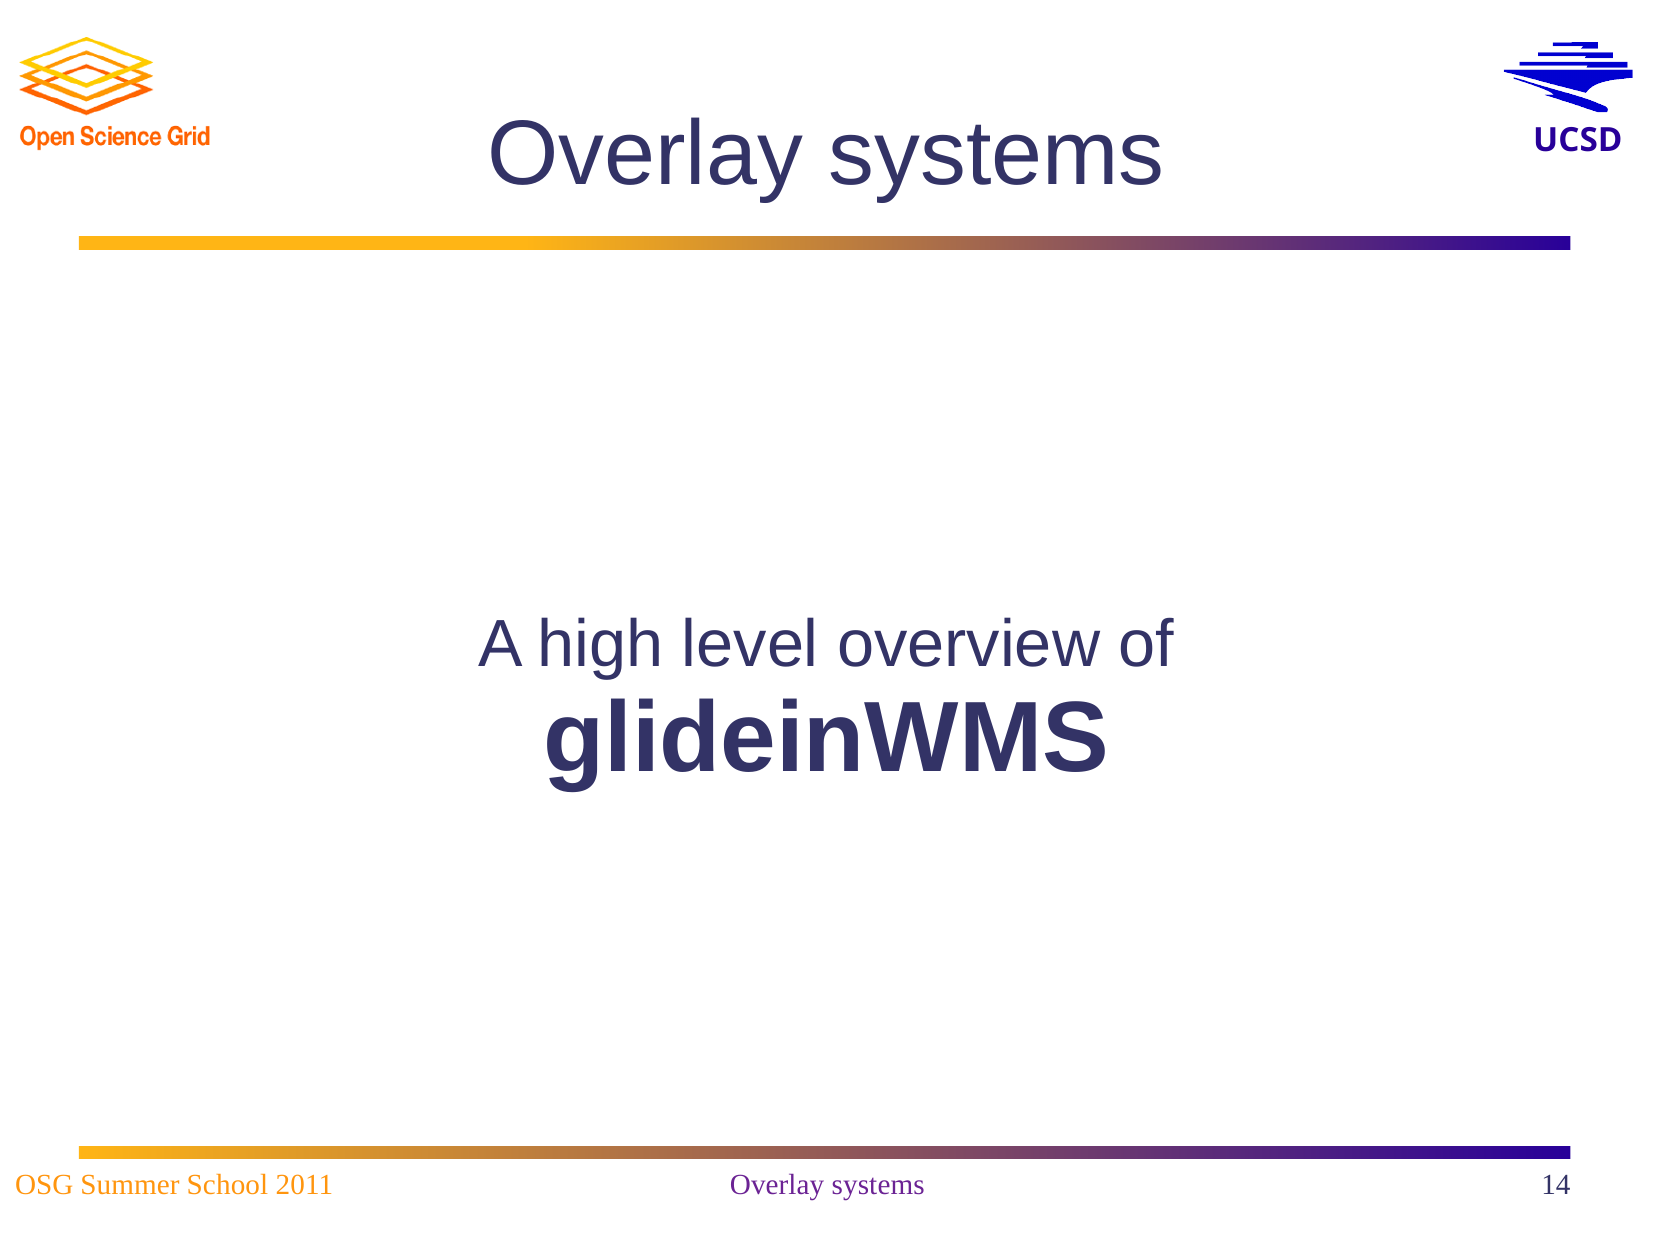

# Overlay systems
A high level overview of
glideinWMS
OSG Summer School 2011
Overlay systems
14